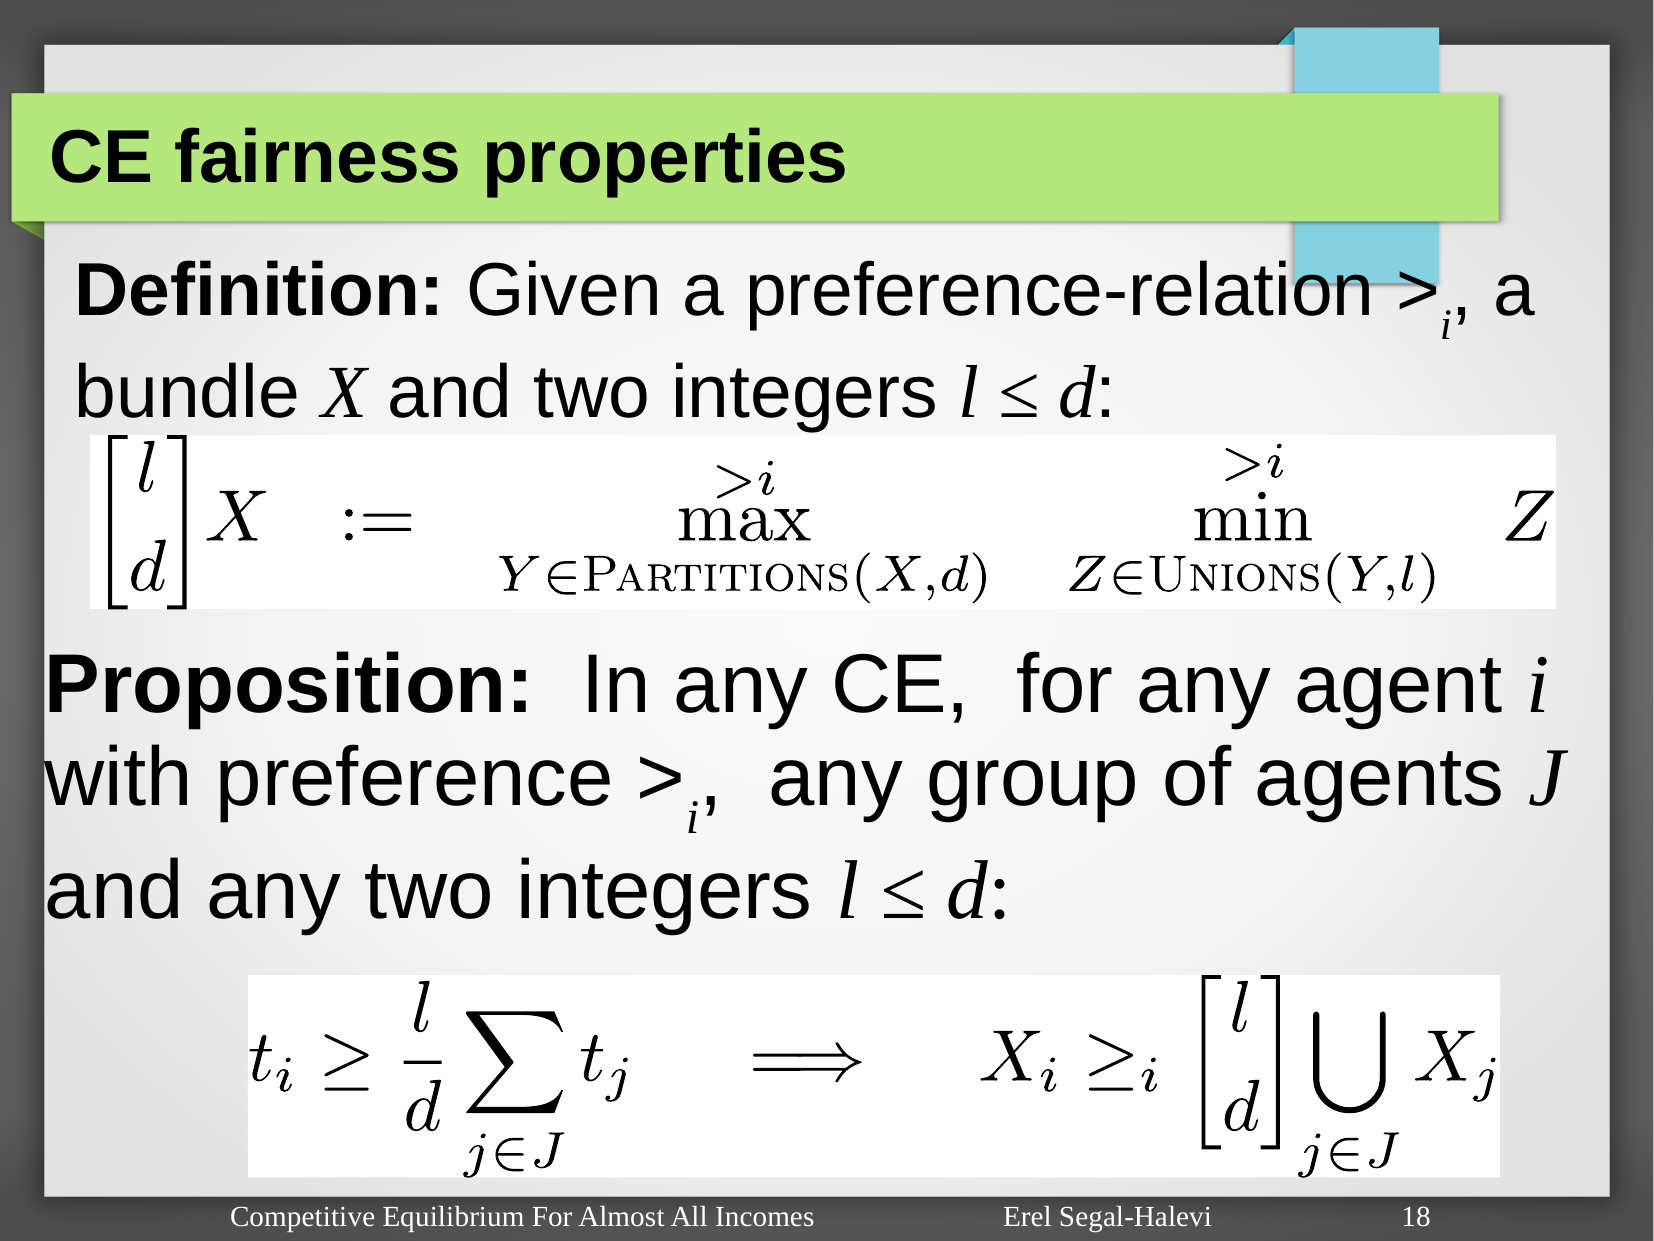

# CE fairness properties
Definition: Given a preference-relation >i, a bundle X and two integers l ≤ d:
Proposition: In any CE, for any agent i with preference >i, any group of agents J and any two integers l ≤ d: